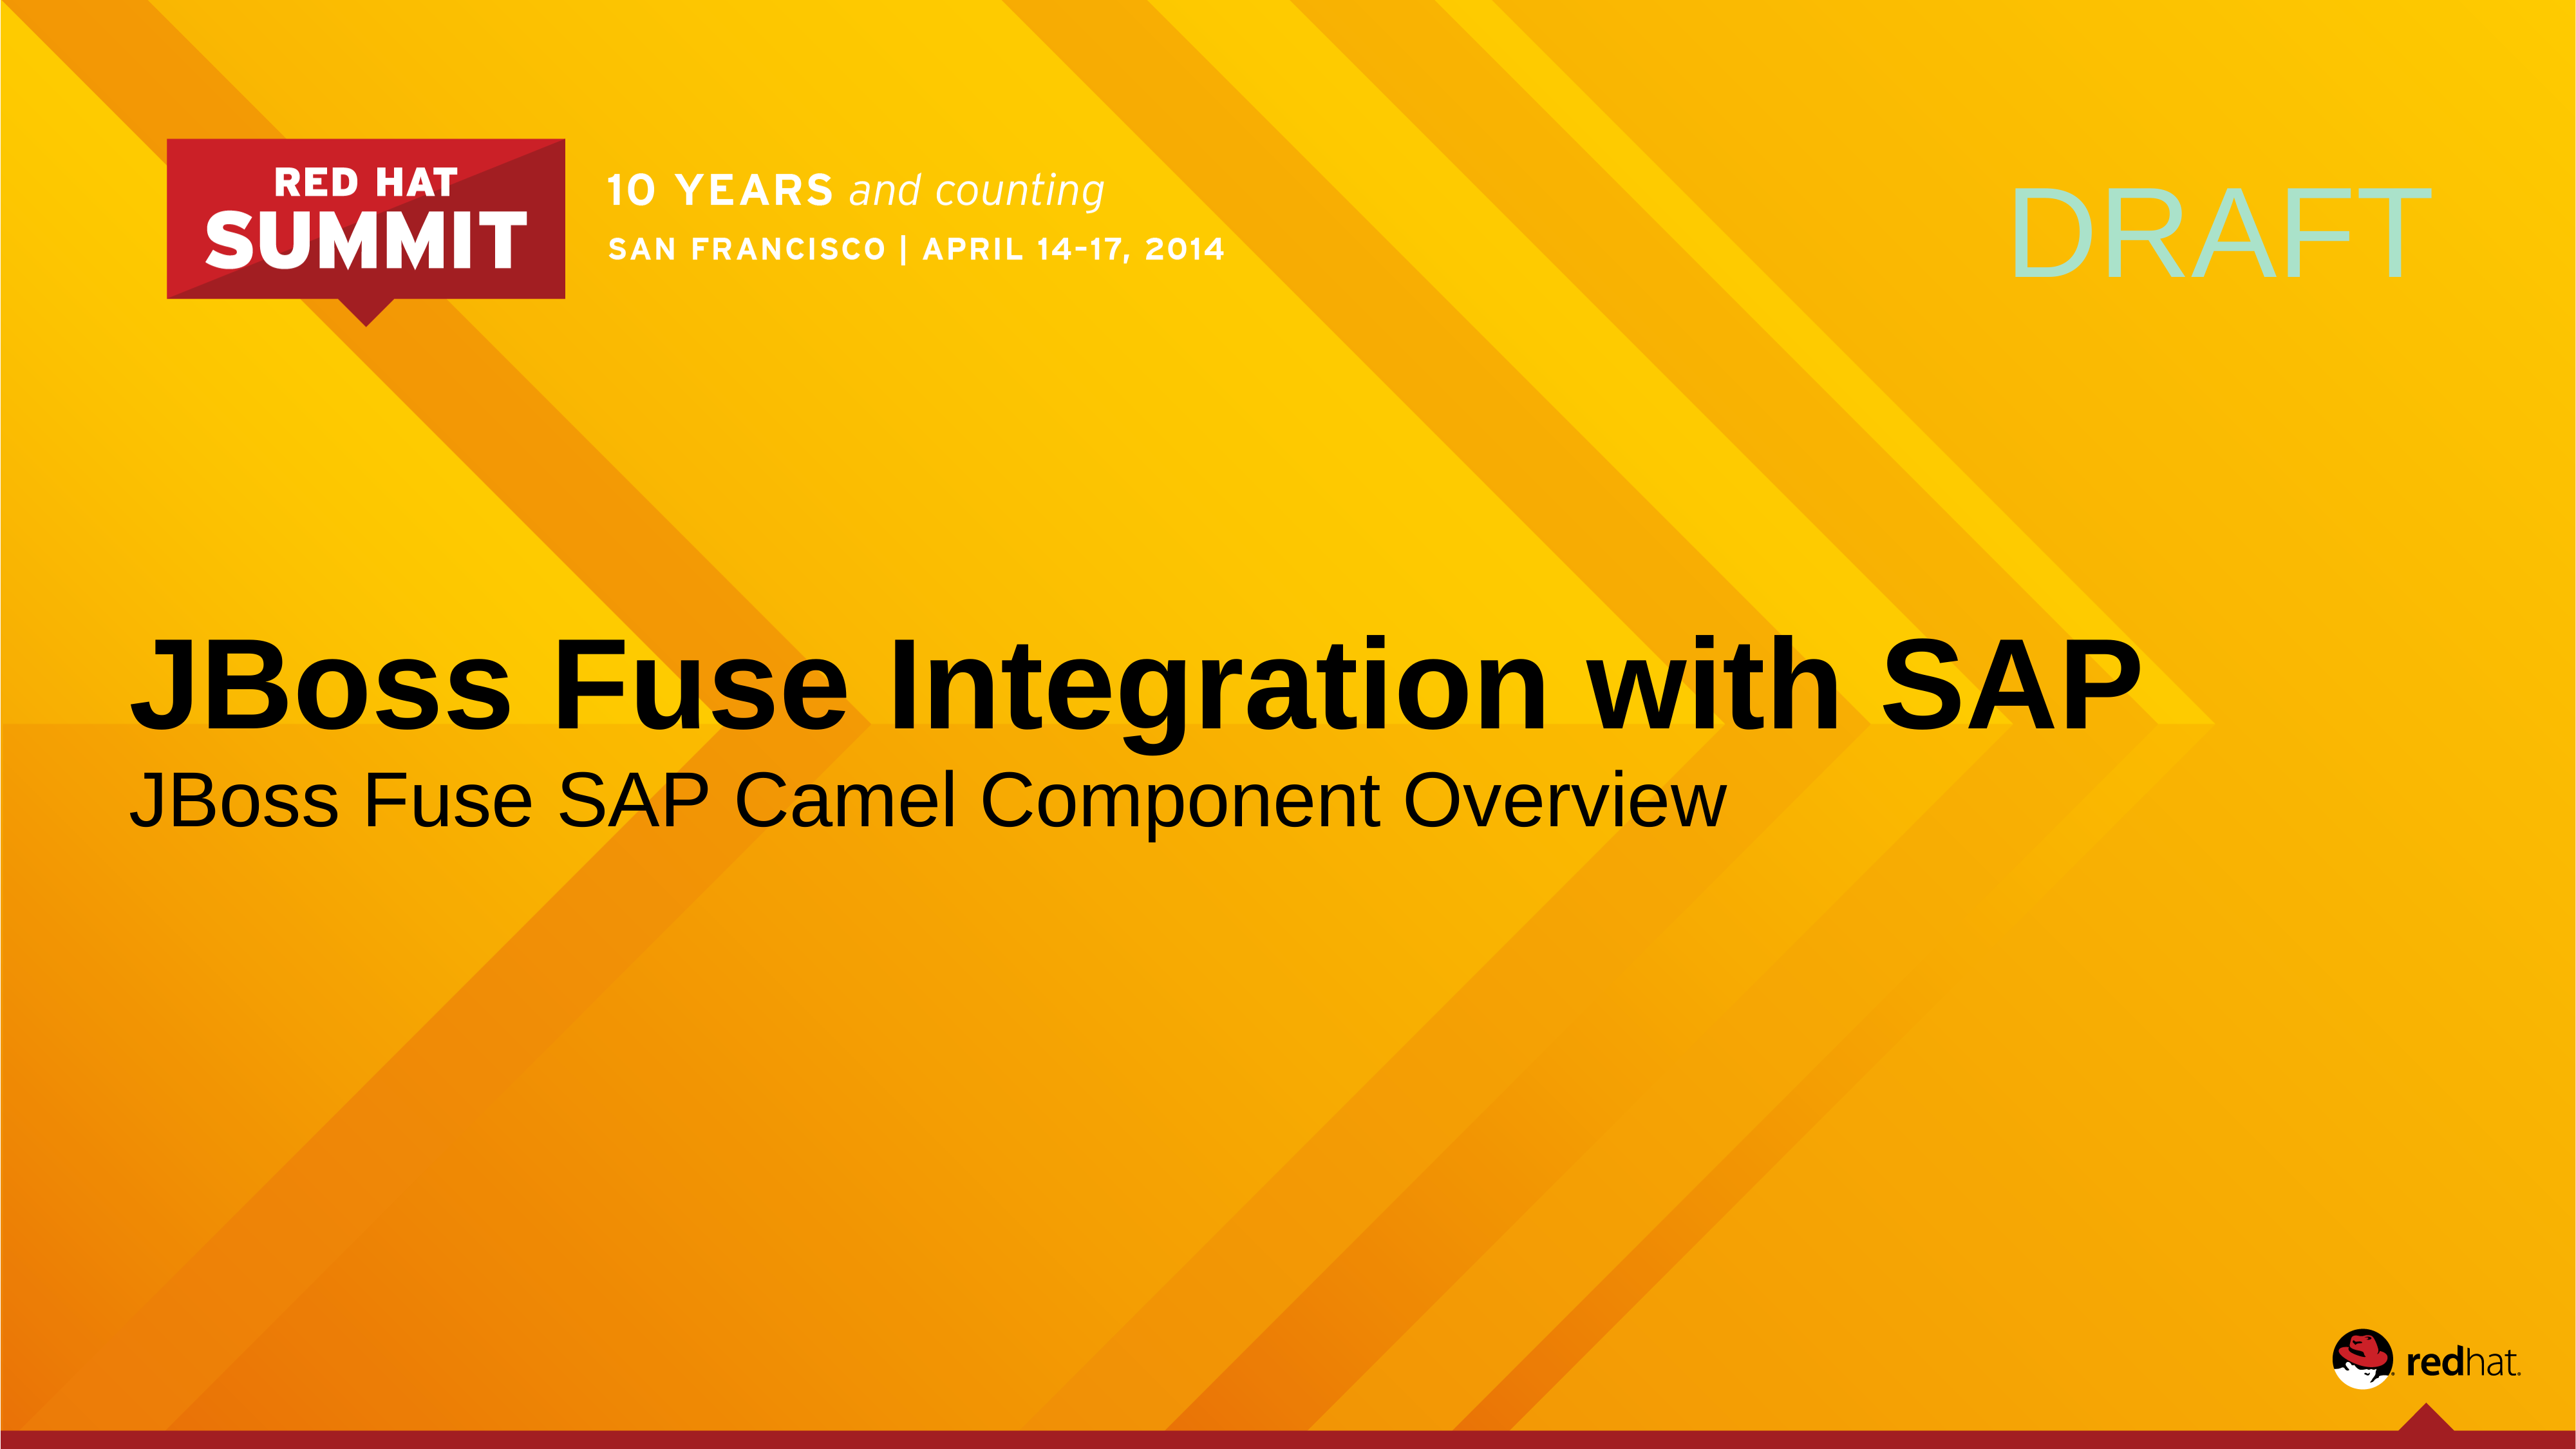

#
JBoss Fuse Integration with SAP
JBoss Fuse SAP Camel Component Overview